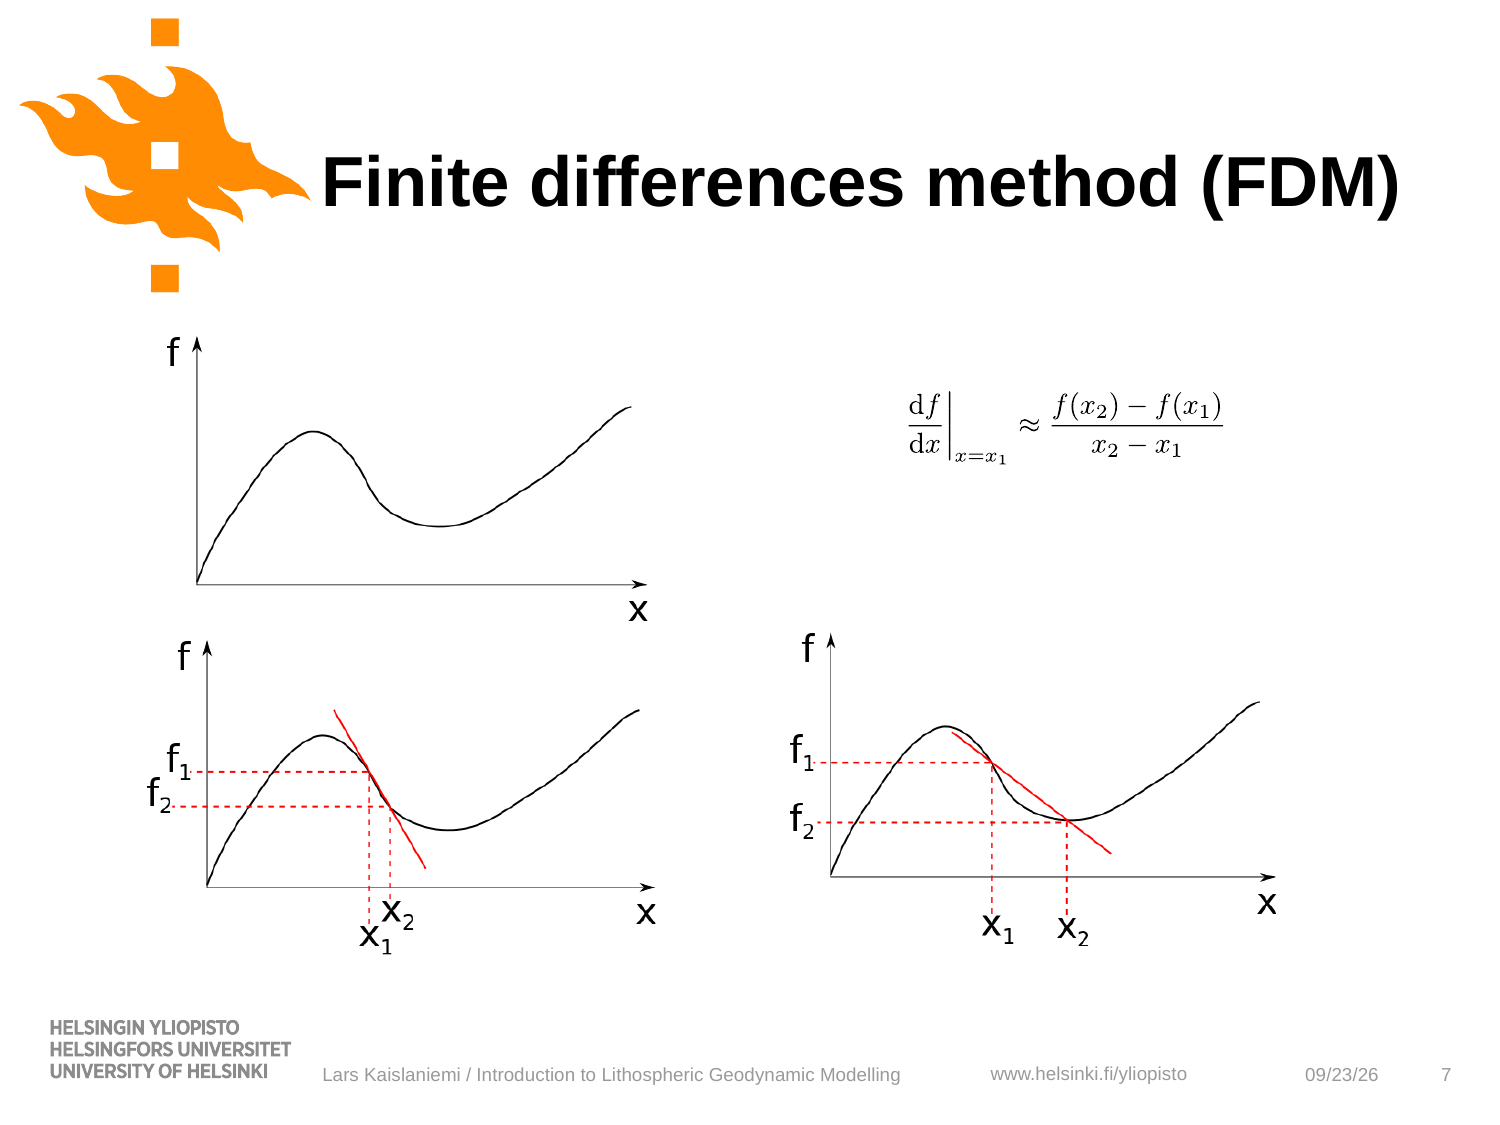

# Finite differences method (FDM)
Lars Kaislaniemi / Introduction to Lithospheric Geodynamic Modelling
7